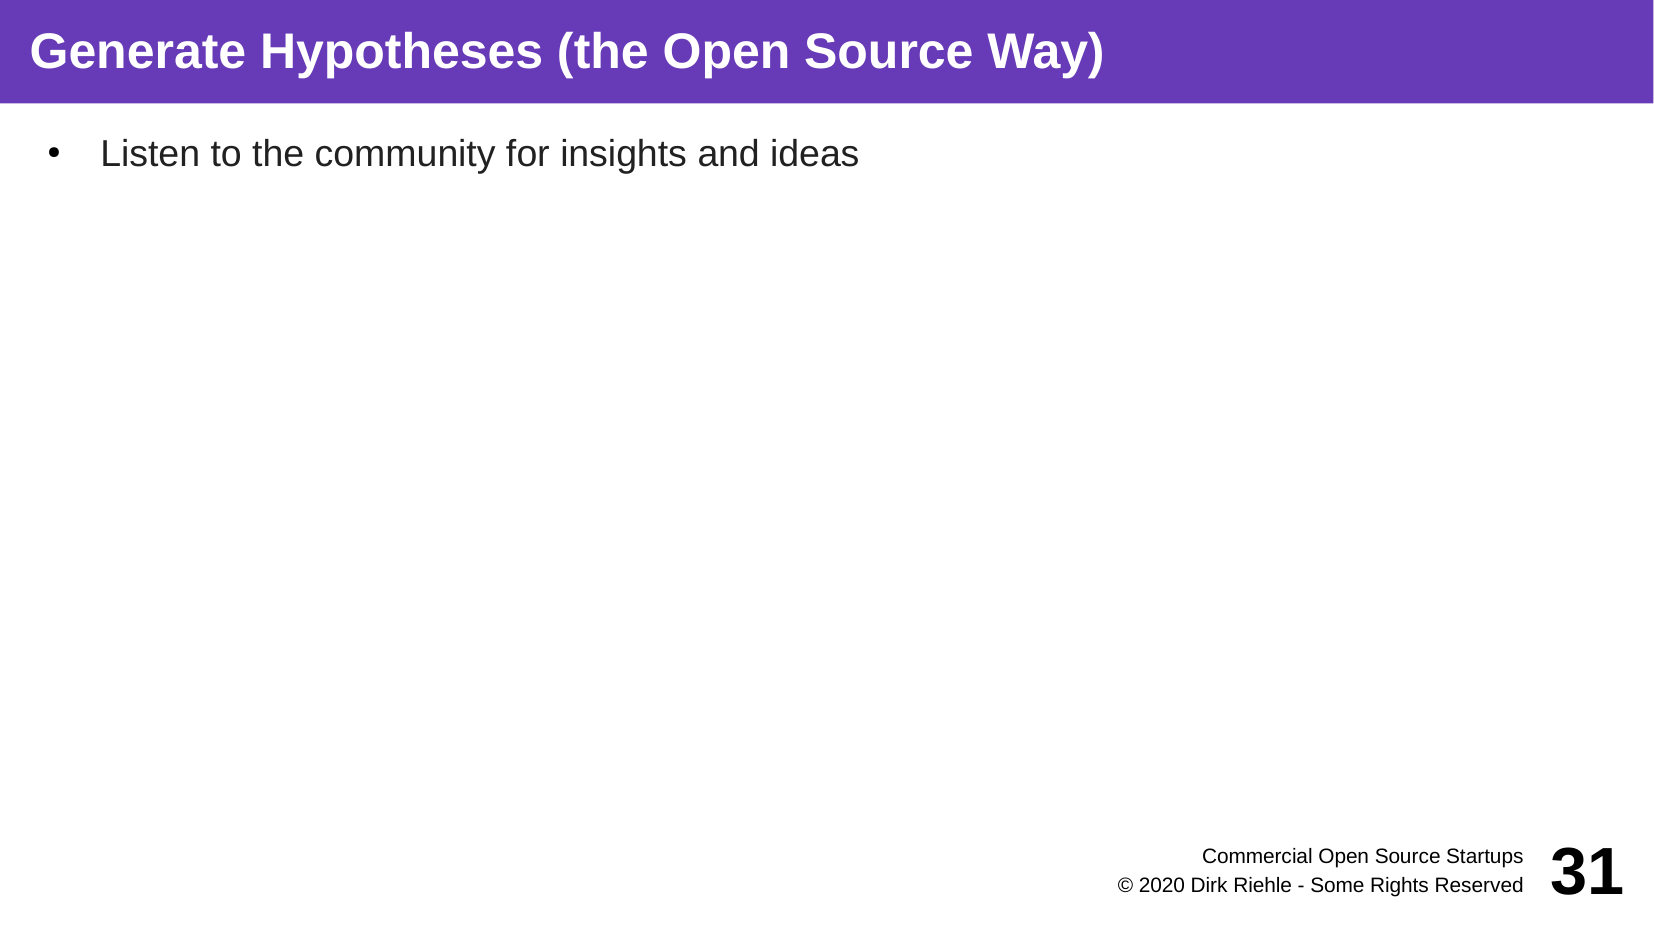

# Generate Hypotheses (the Open Source Way)
Listen to the community for insights and ideas
Commercial Open Source Startups
31
© 2020 Dirk Riehle - Some Rights Reserved